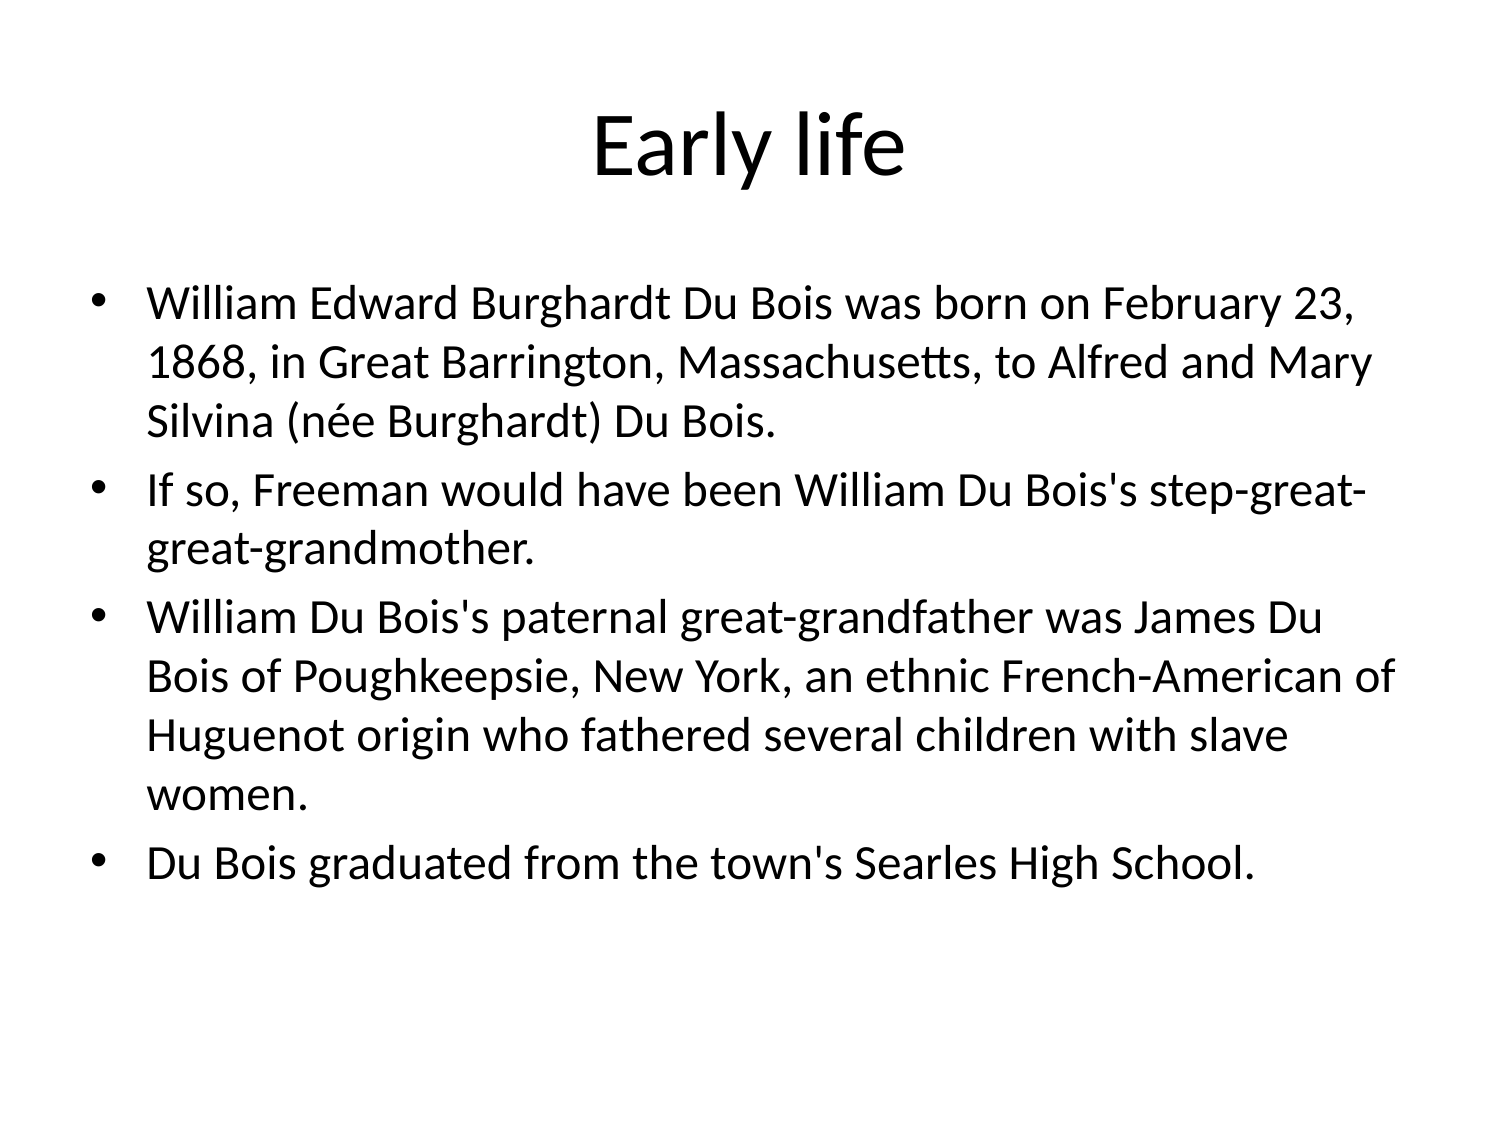

# Early life
William Edward Burghardt Du Bois was born on February 23, 1868, in Great Barrington, Massachusetts, to Alfred and Mary Silvina (née Burghardt) Du Bois.
If so, Freeman would have been William Du Bois's step-great-great-grandmother.
William Du Bois's paternal great-grandfather was James Du Bois of Poughkeepsie, New York, an ethnic French-American of Huguenot origin who fathered several children with slave women.
Du Bois graduated from the town's Searles High School.